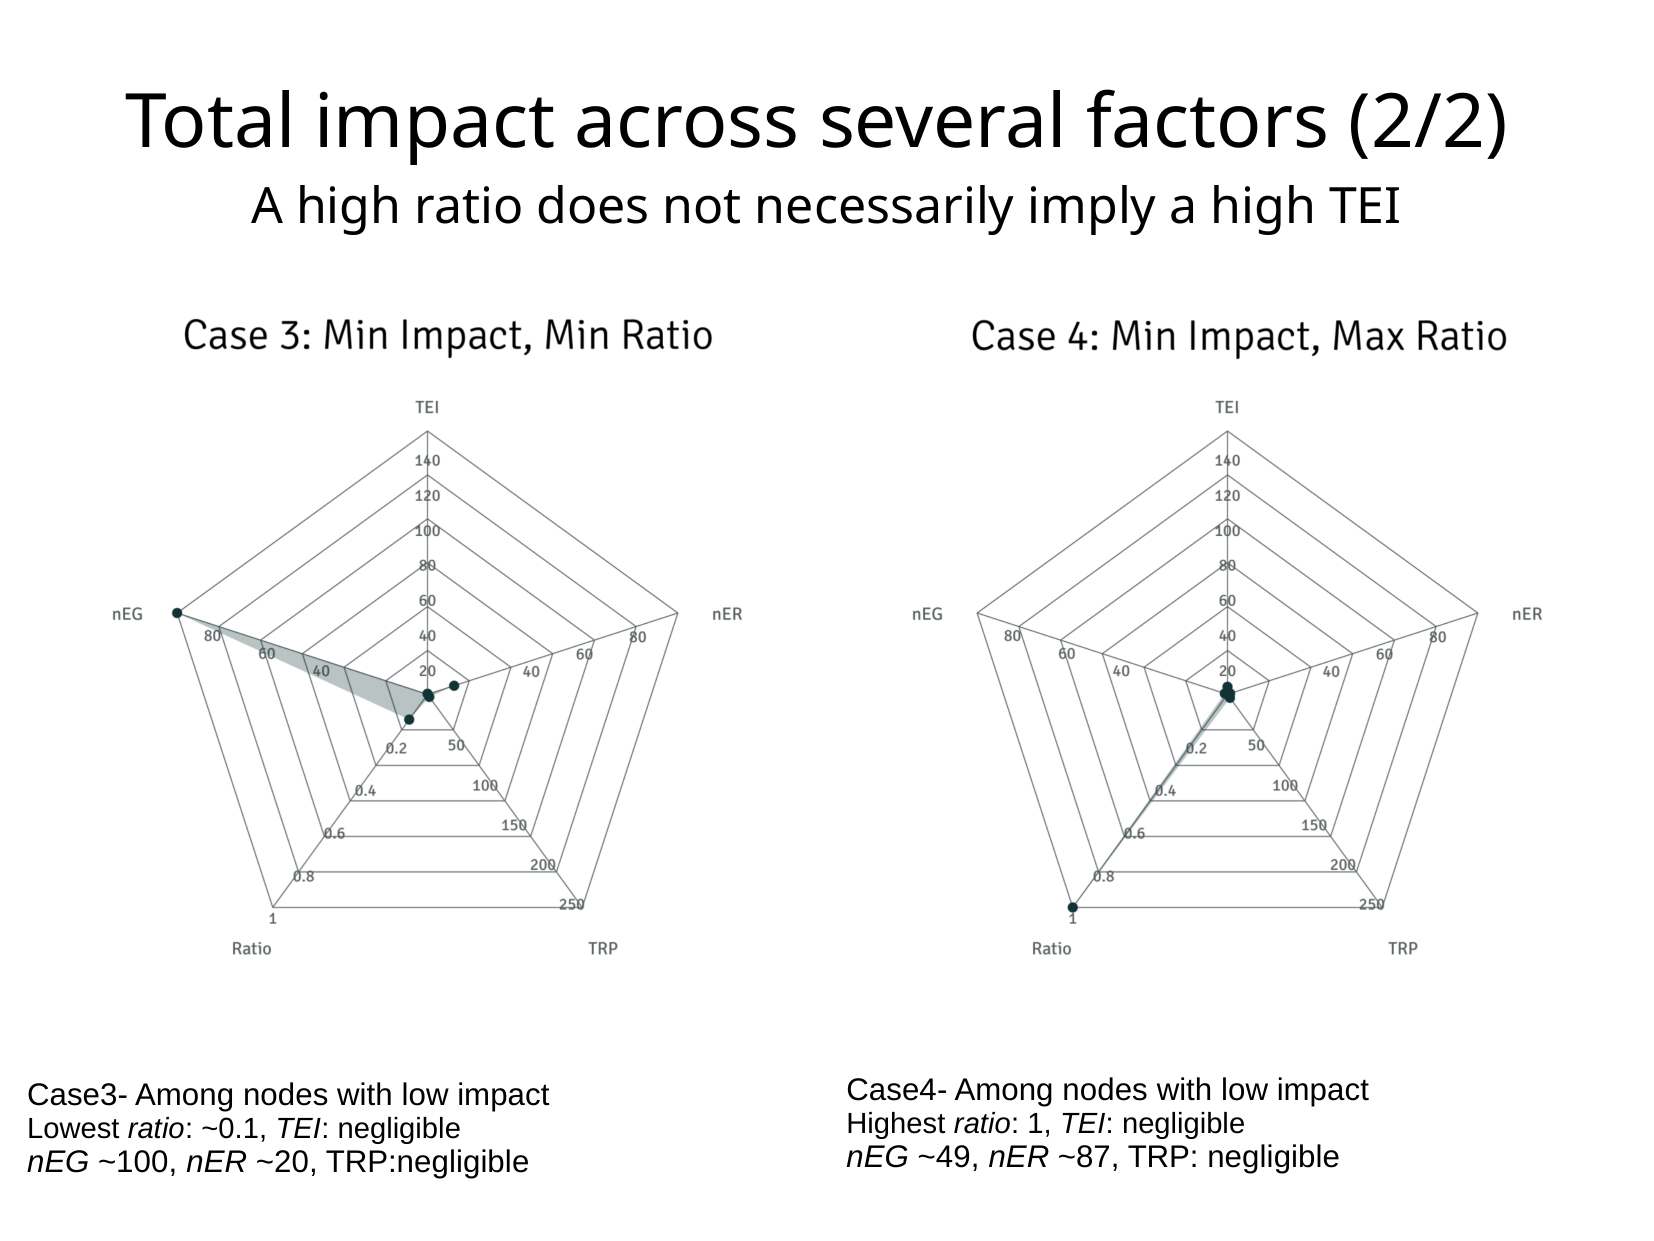

# Total impact across several factors (2/2) A high ratio does not necessarily imply a high TEI
Case4- Among nodes with low impact
Highest ratio: 1, TEI: negligible
nEG ~49, nER ~87, TRP: negligible
Case3- Among nodes with low impact
Lowest ratio: ~0.1, TEI: negligible
nEG ~100, nER ~20, TRP:negligible